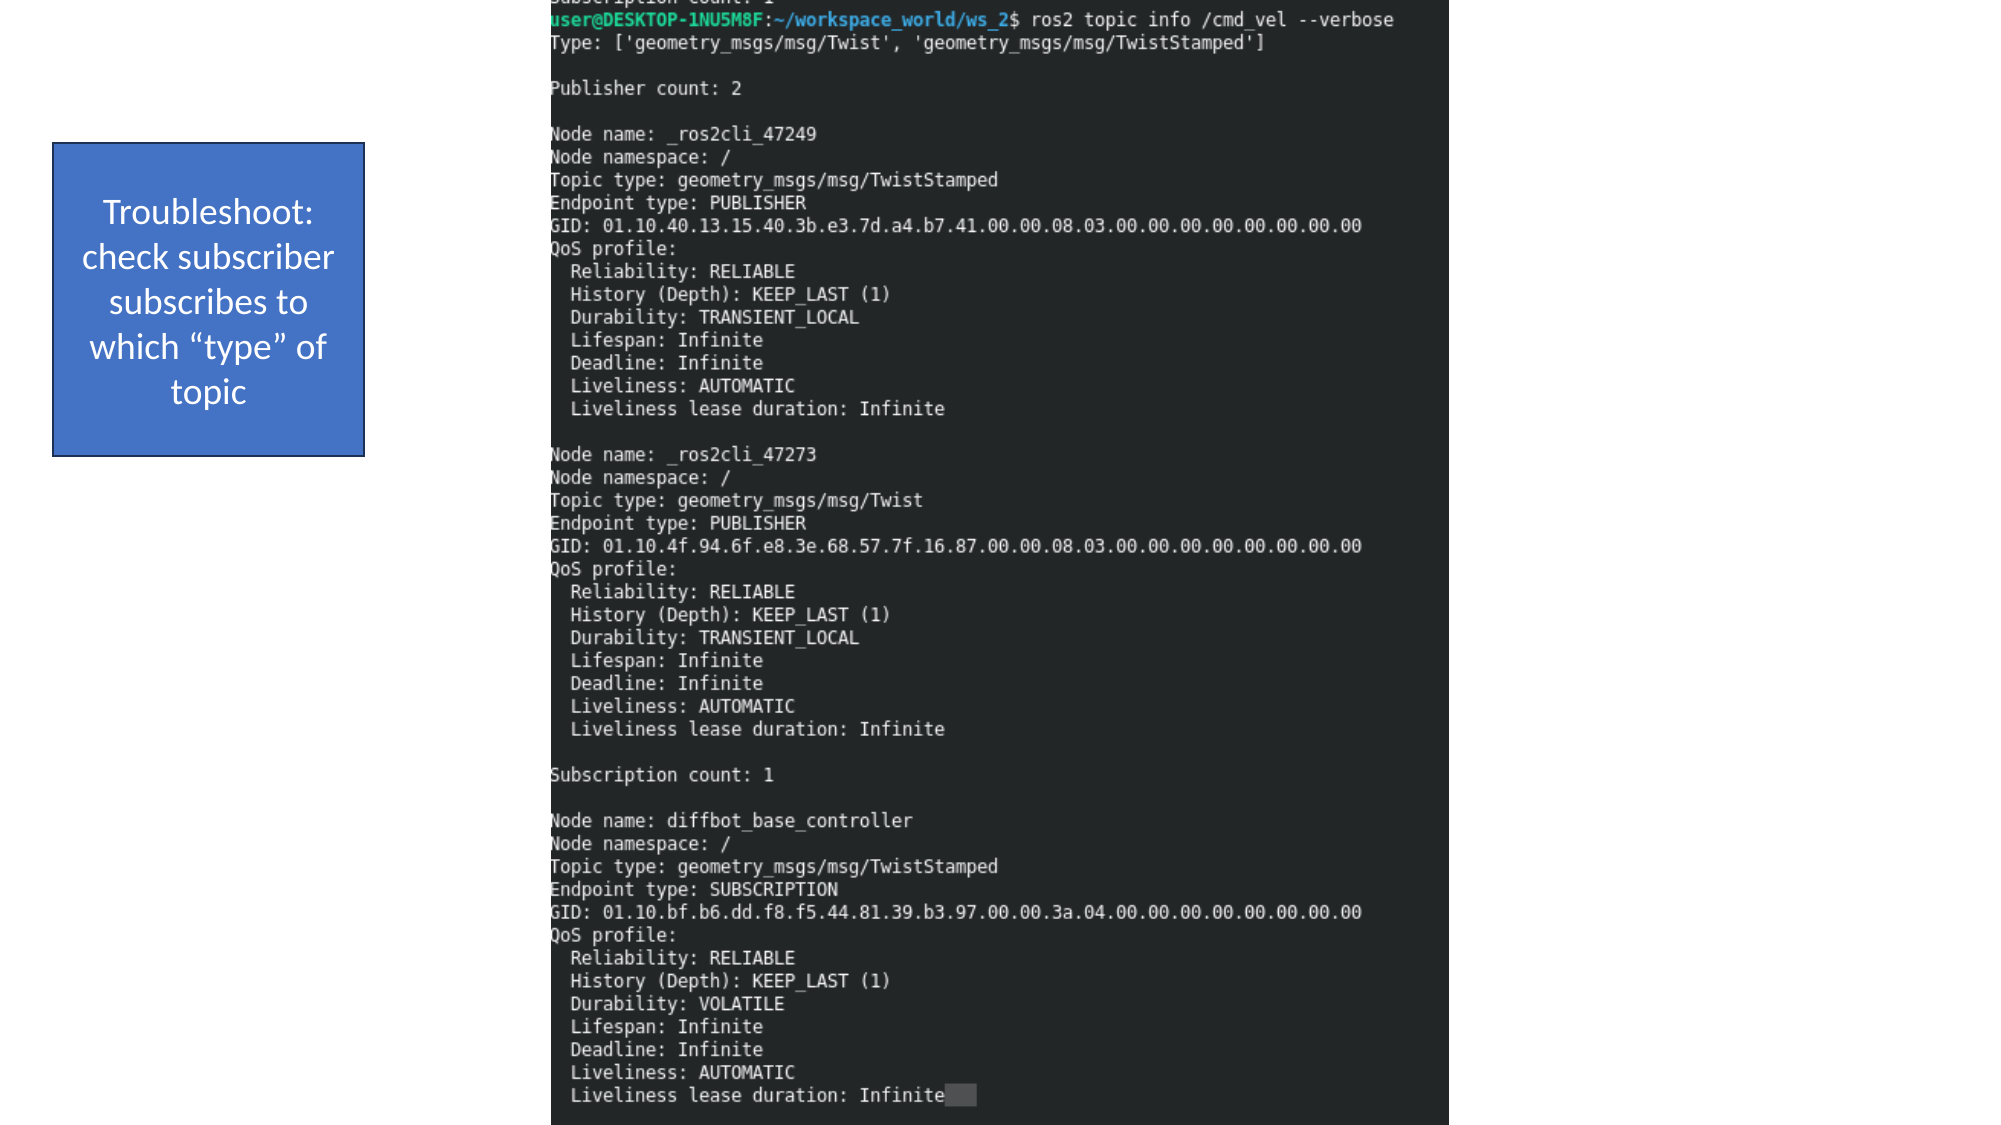

Troubleshoot: check subscriber subscribes to which “type” of topic